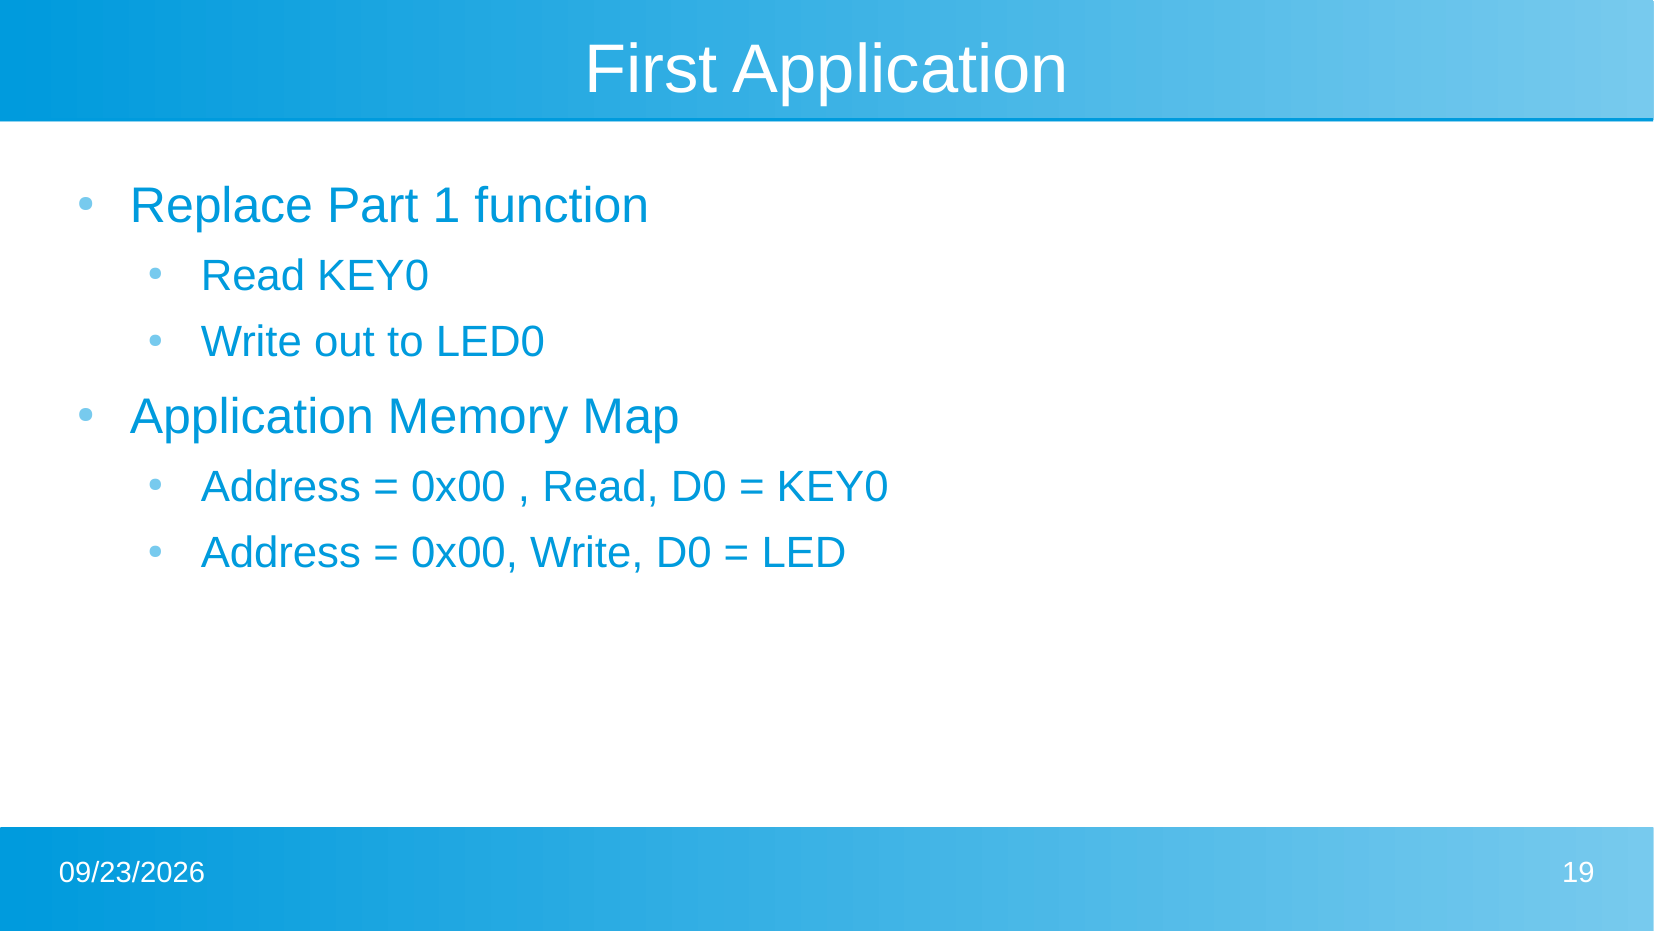

# First Application
Replace Part 1 function
Read KEY0
Write out to LED0
Application Memory Map
Address = 0x00 , Read, D0 = KEY0
Address = 0x00, Write, D0 = LED
19